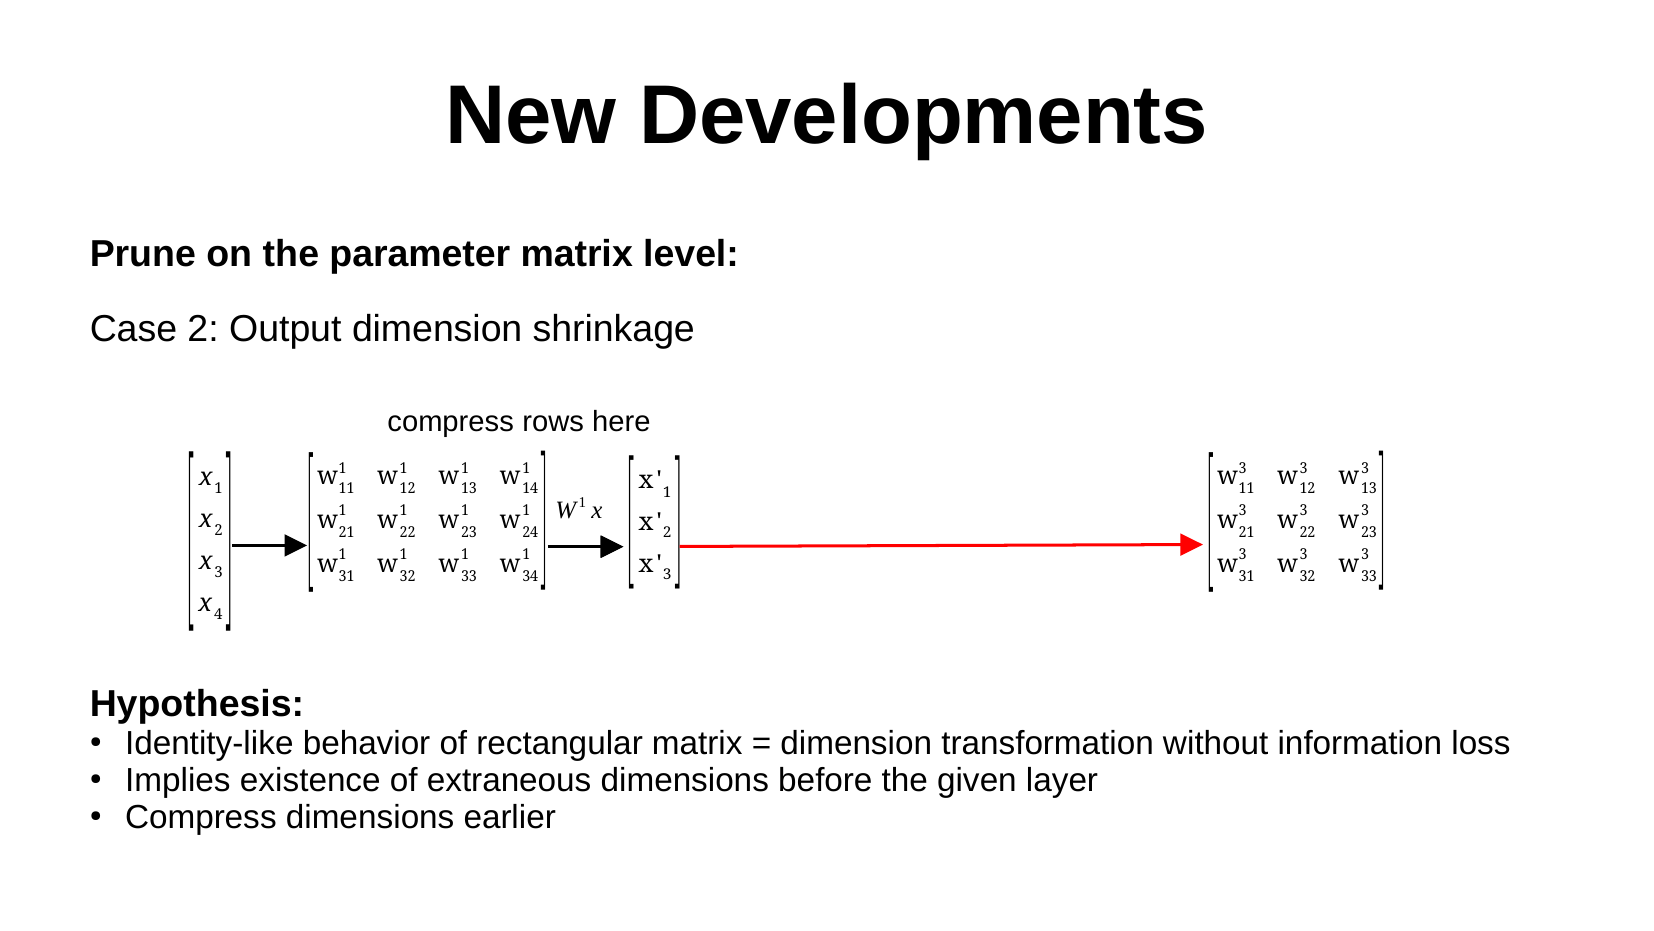

# New Developments
Prune on the parameter matrix level:
Case 2: Output dimension shrinkage
compress rows here
Hypothesis:
Identity-like behavior of rectangular matrix = dimension transformation without information loss
Implies existence of extraneous dimensions before the given layer
Compress dimensions earlier